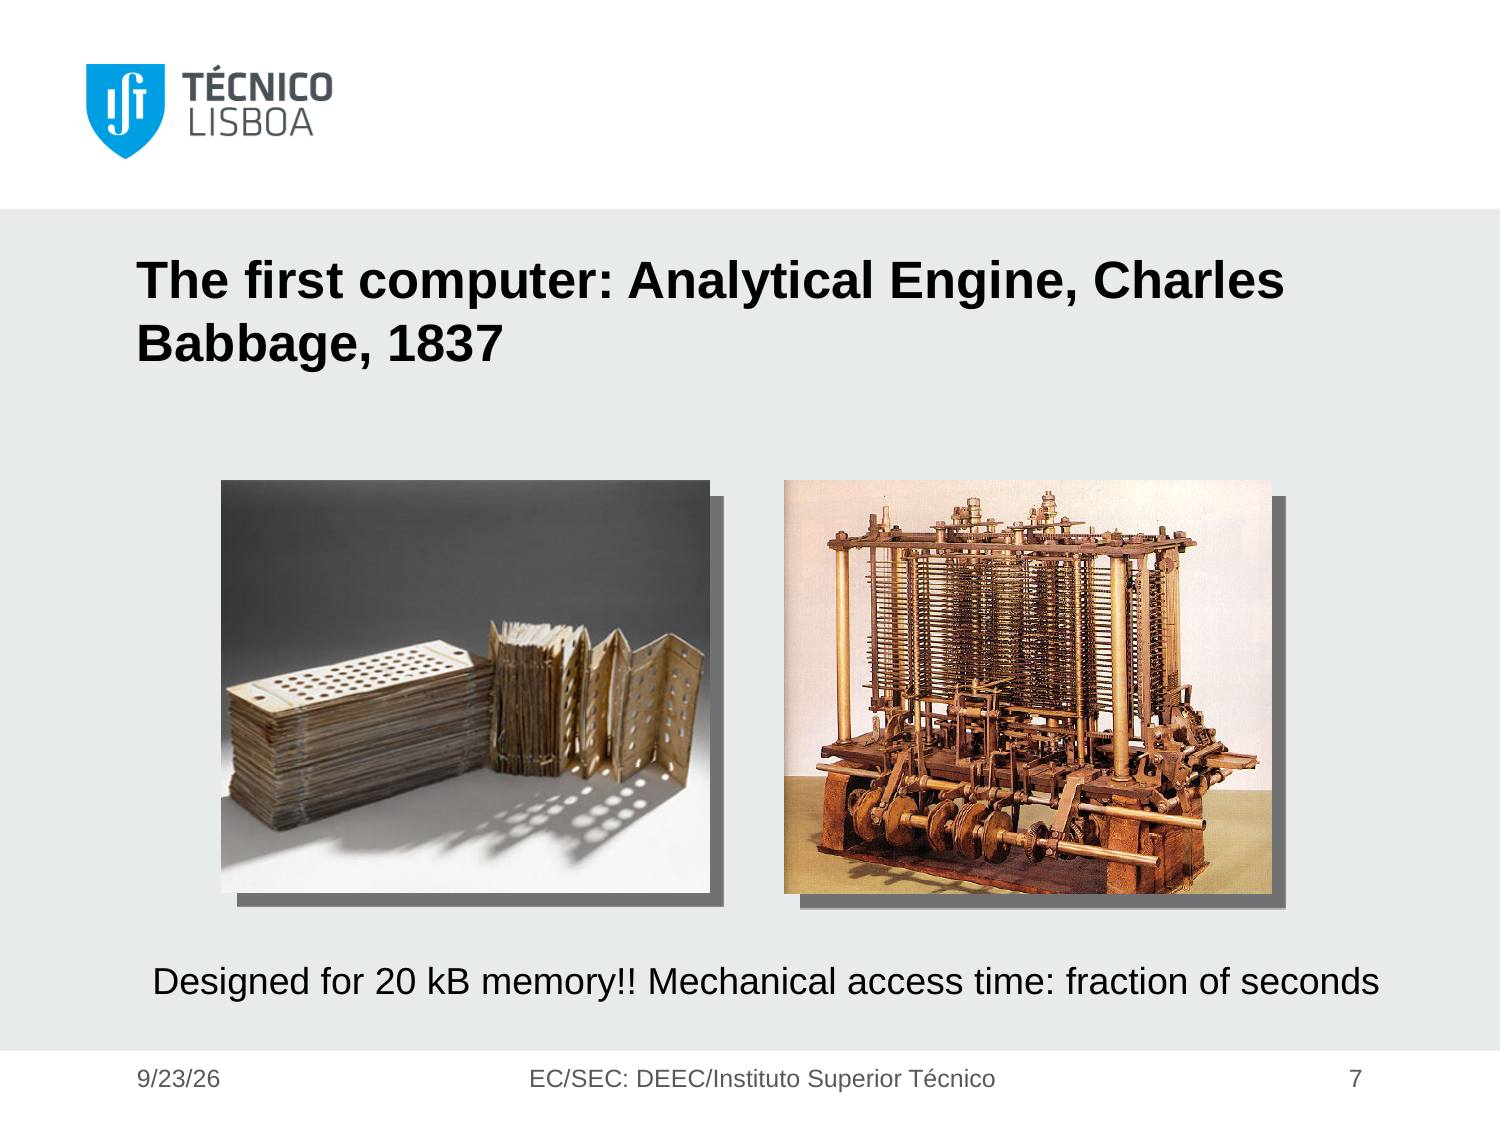

# The first computer: Analytical Engine, Charles Babbage, 1837
Designed for 20 kB memory!! Mechanical access time: fraction of seconds
EC/SEC: DEEC/Instituto Superior Técnico